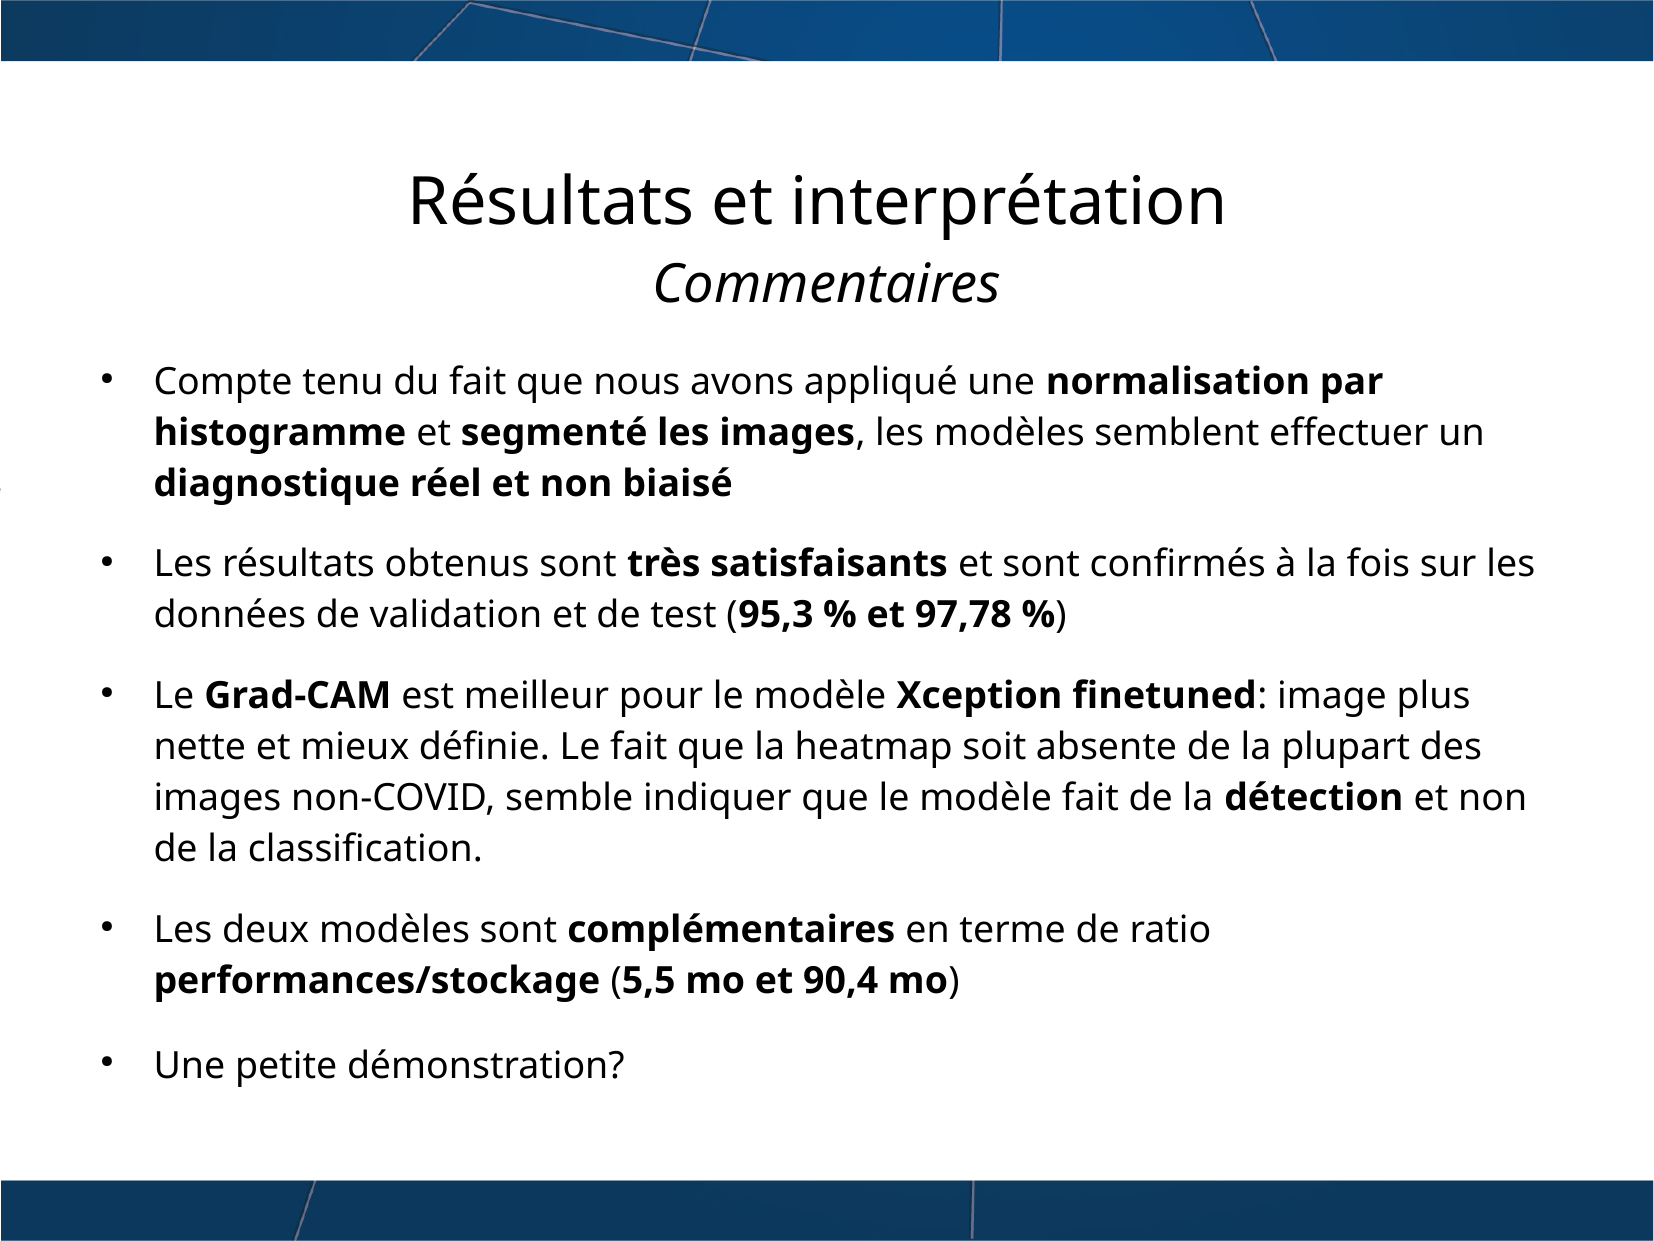

# Résultats et interprétation Commentaires
Compte tenu du fait que nous avons appliqué une normalisation par histogramme et segmenté les images, les modèles semblent effectuer un diagnostique réel et non biaisé
Les résultats obtenus sont très satisfaisants et sont confirmés à la fois sur les données de validation et de test (95,3 % et 97,78 %)
Le Grad-CAM est meilleur pour le modèle Xception finetuned: image plus nette et mieux définie. Le fait que la heatmap soit absente de la plupart des images non-COVID, semble indiquer que le modèle fait de la détection et non de la classification.
Les deux modèles sont complémentaires en terme de ratio performances/stockage (5,5 mo et 90,4 mo)
Une petite démonstration?